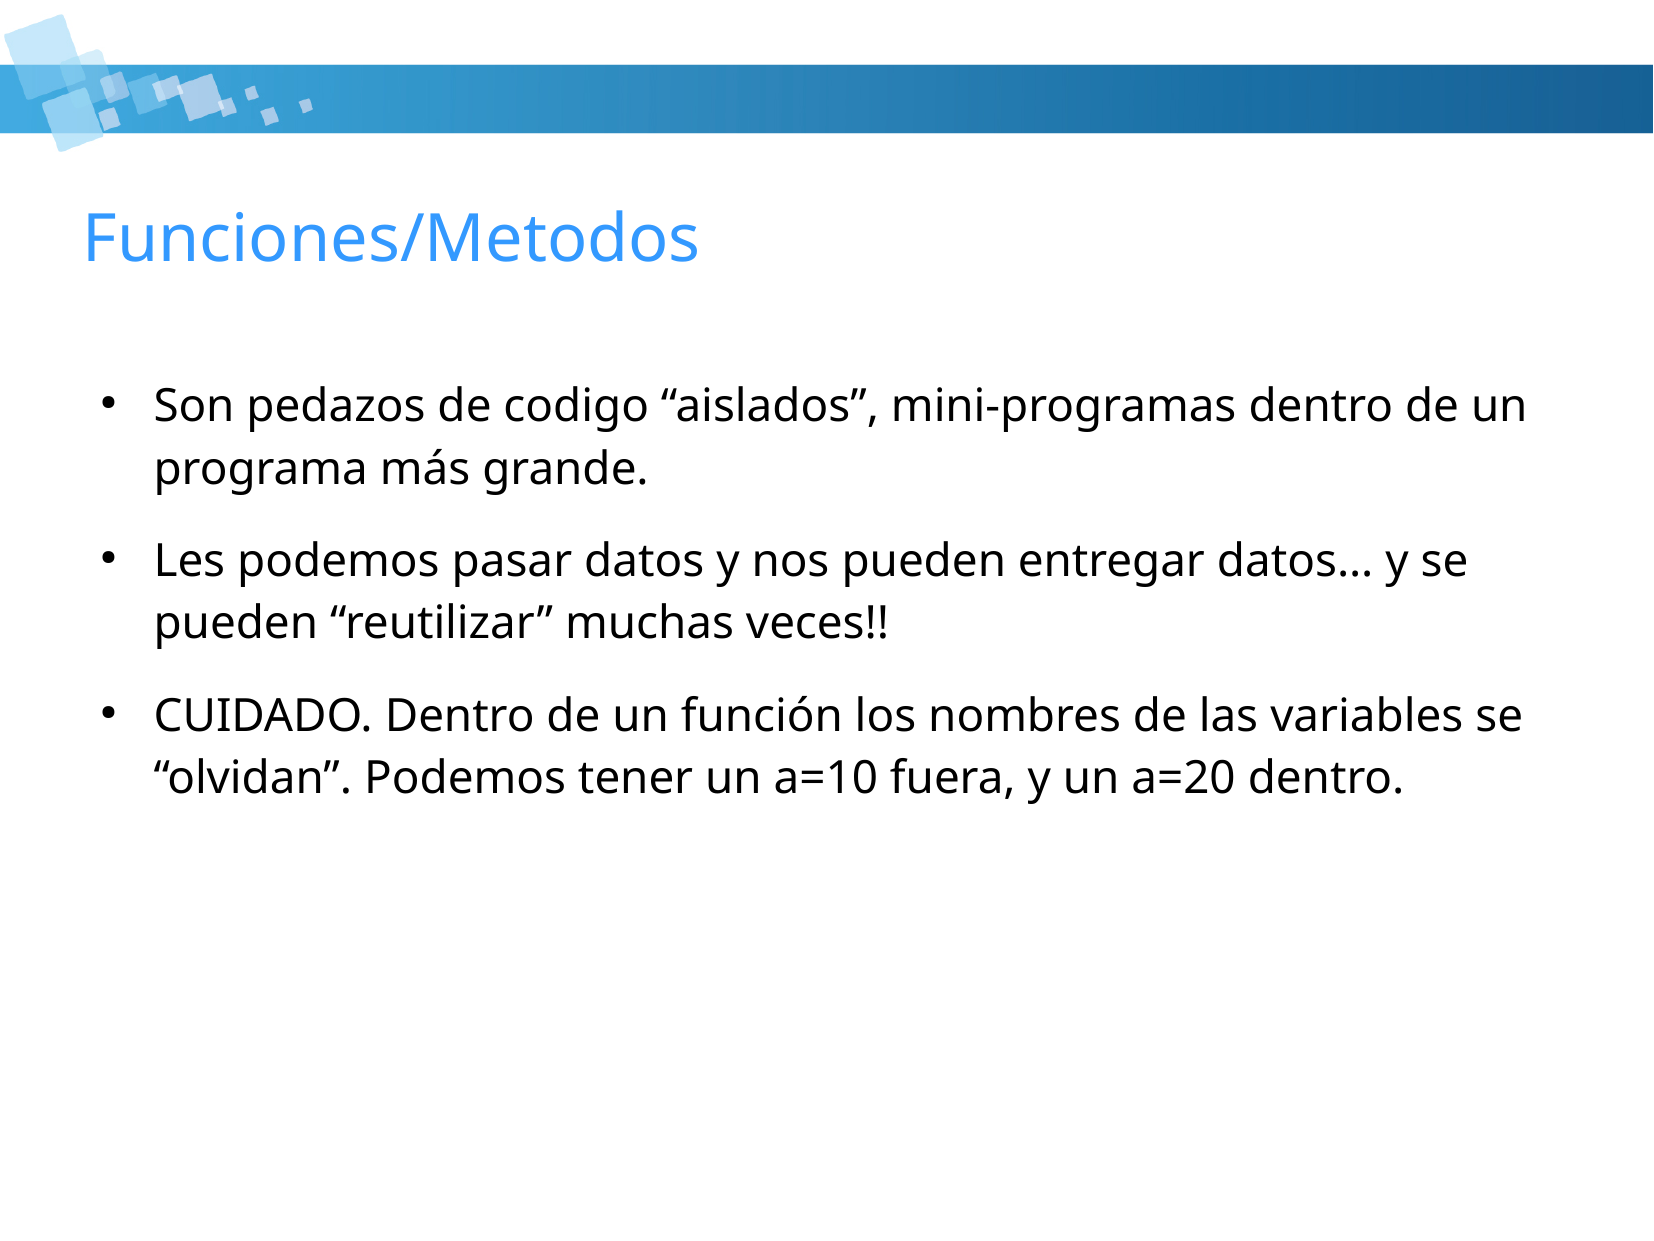

# Funciones/Metodos
Son pedazos de codigo “aislados”, mini-programas dentro de un programa más grande.
Les podemos pasar datos y nos pueden entregar datos… y se pueden “reutilizar” muchas veces!!
CUIDADO. Dentro de un función los nombres de las variables se “olvidan”. Podemos tener un a=10 fuera, y un a=20 dentro.